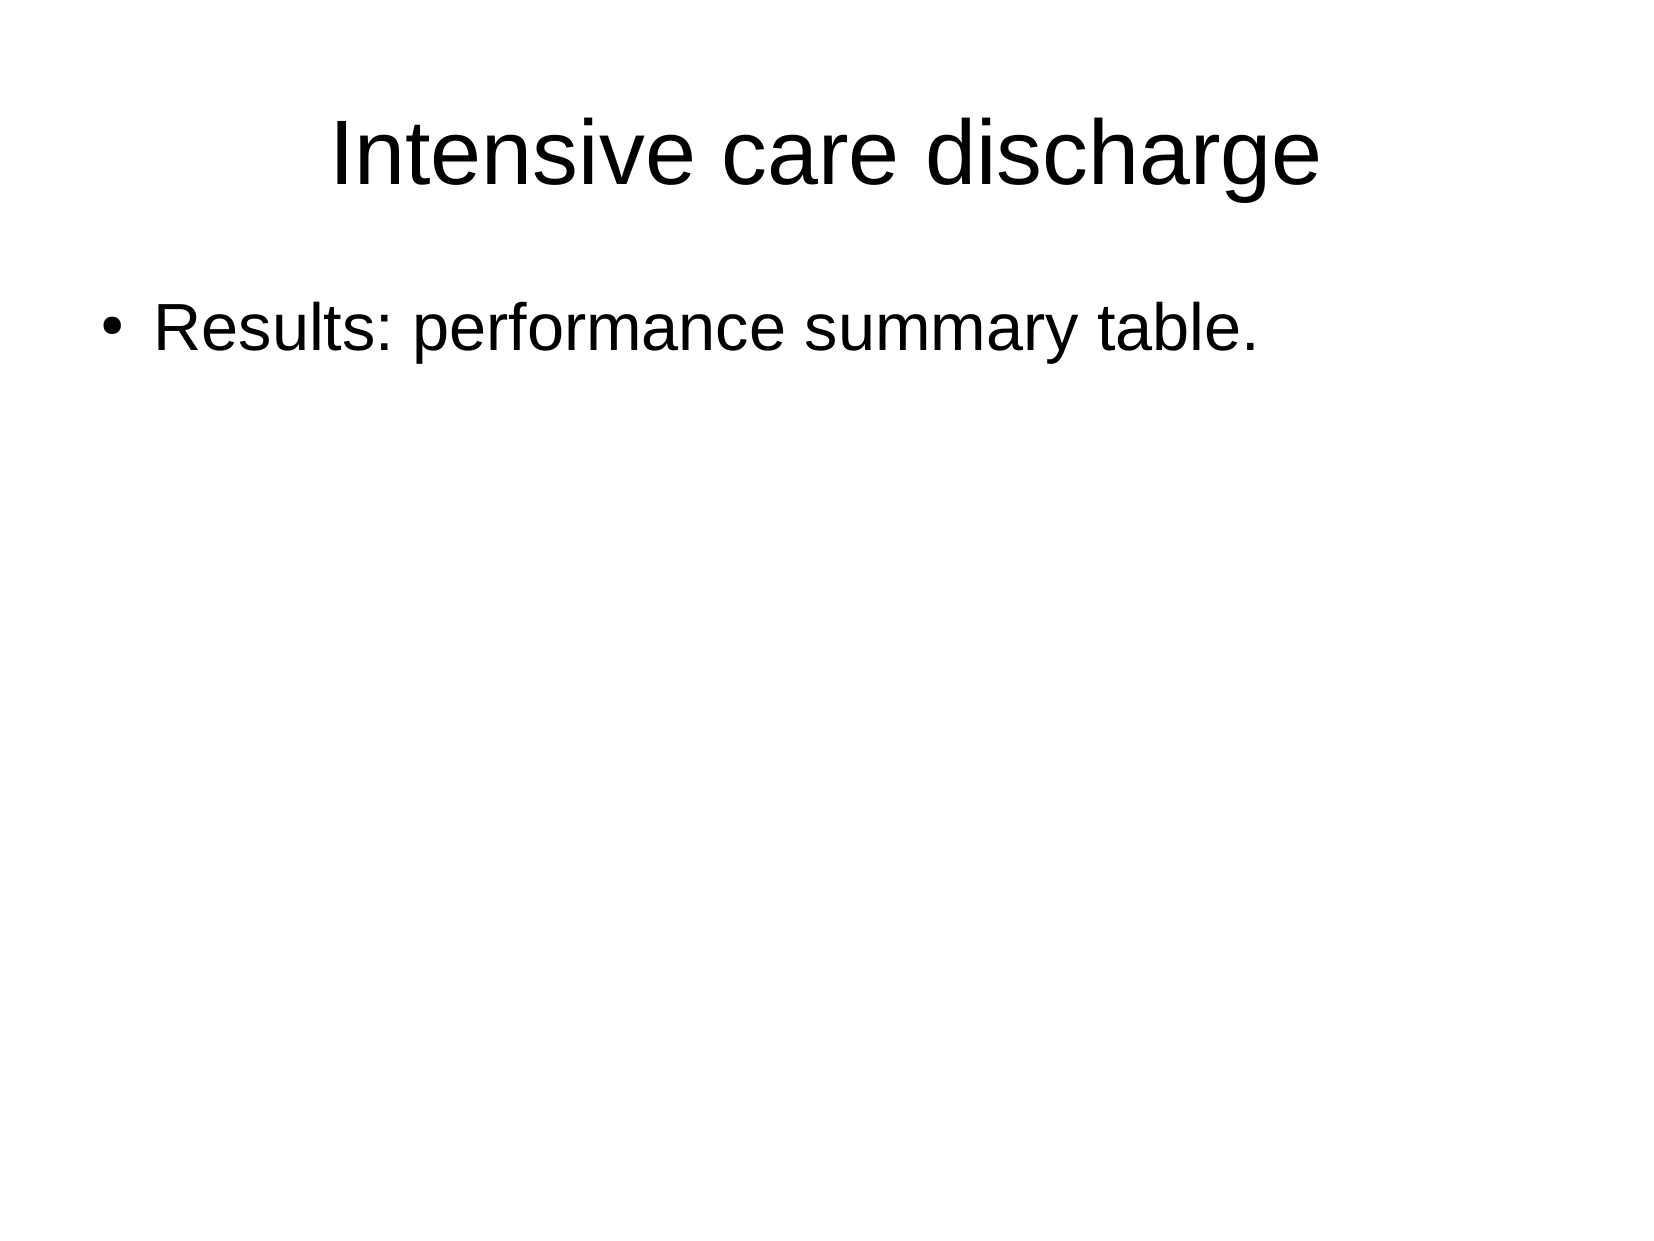

# Intensive care discharge
Results: performance summary table.